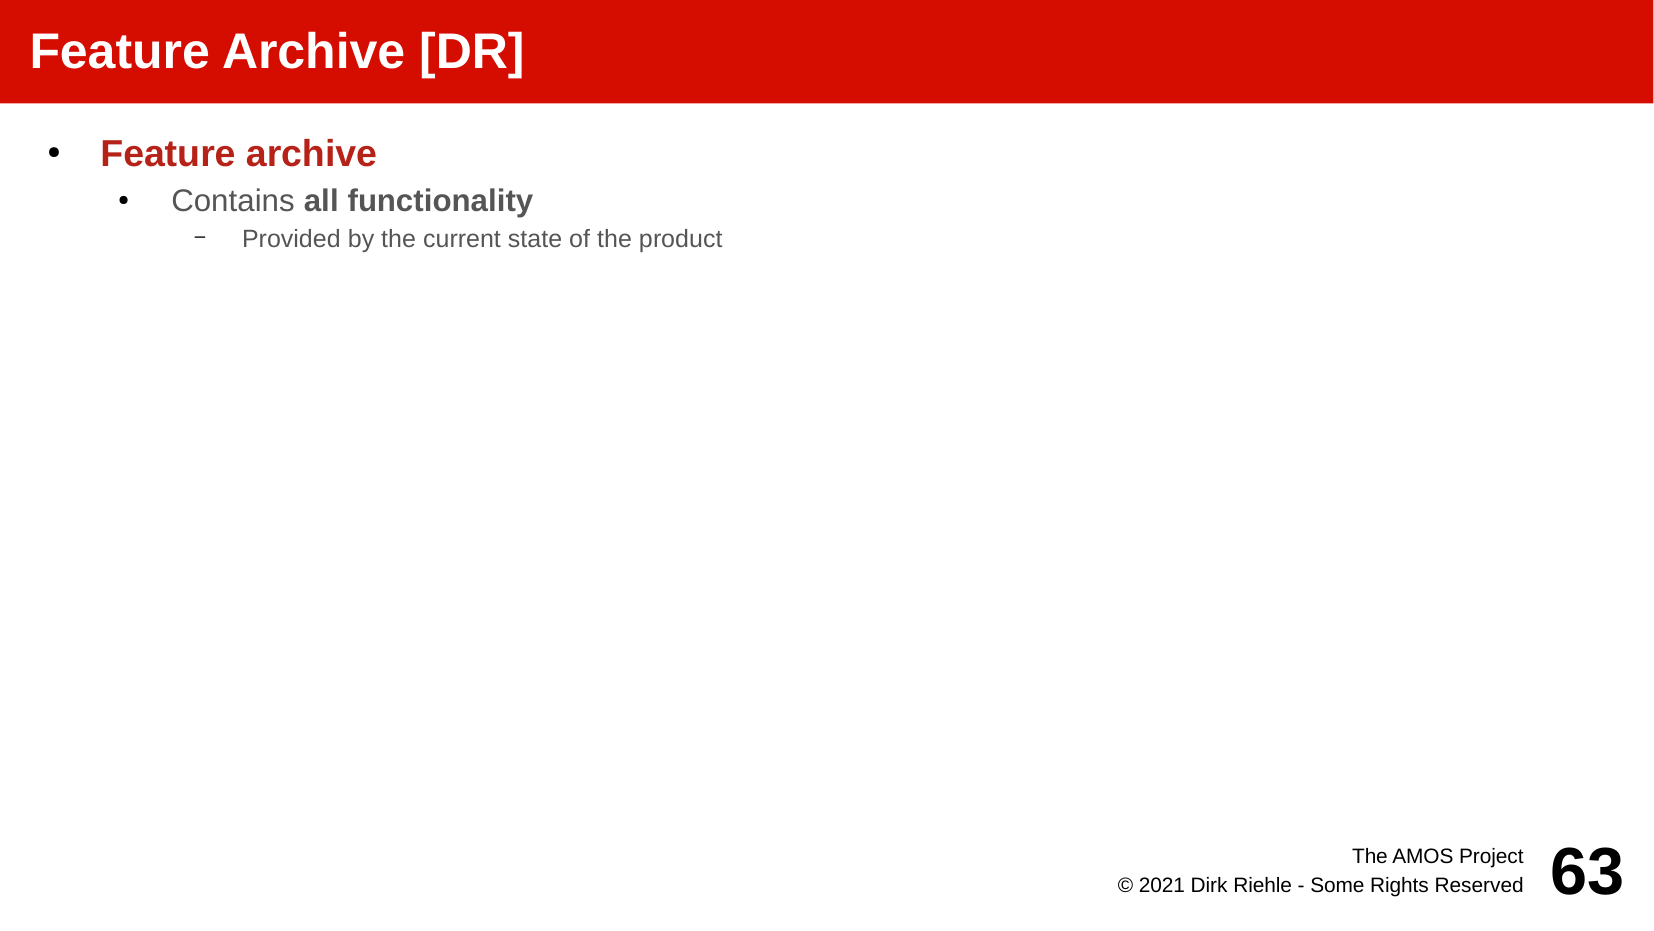

# Feature Archive [DR]
Feature archive
Contains all functionality
Provided by the current state of the product
The AMOS Project
63
© 2021 Dirk Riehle - Some Rights Reserved